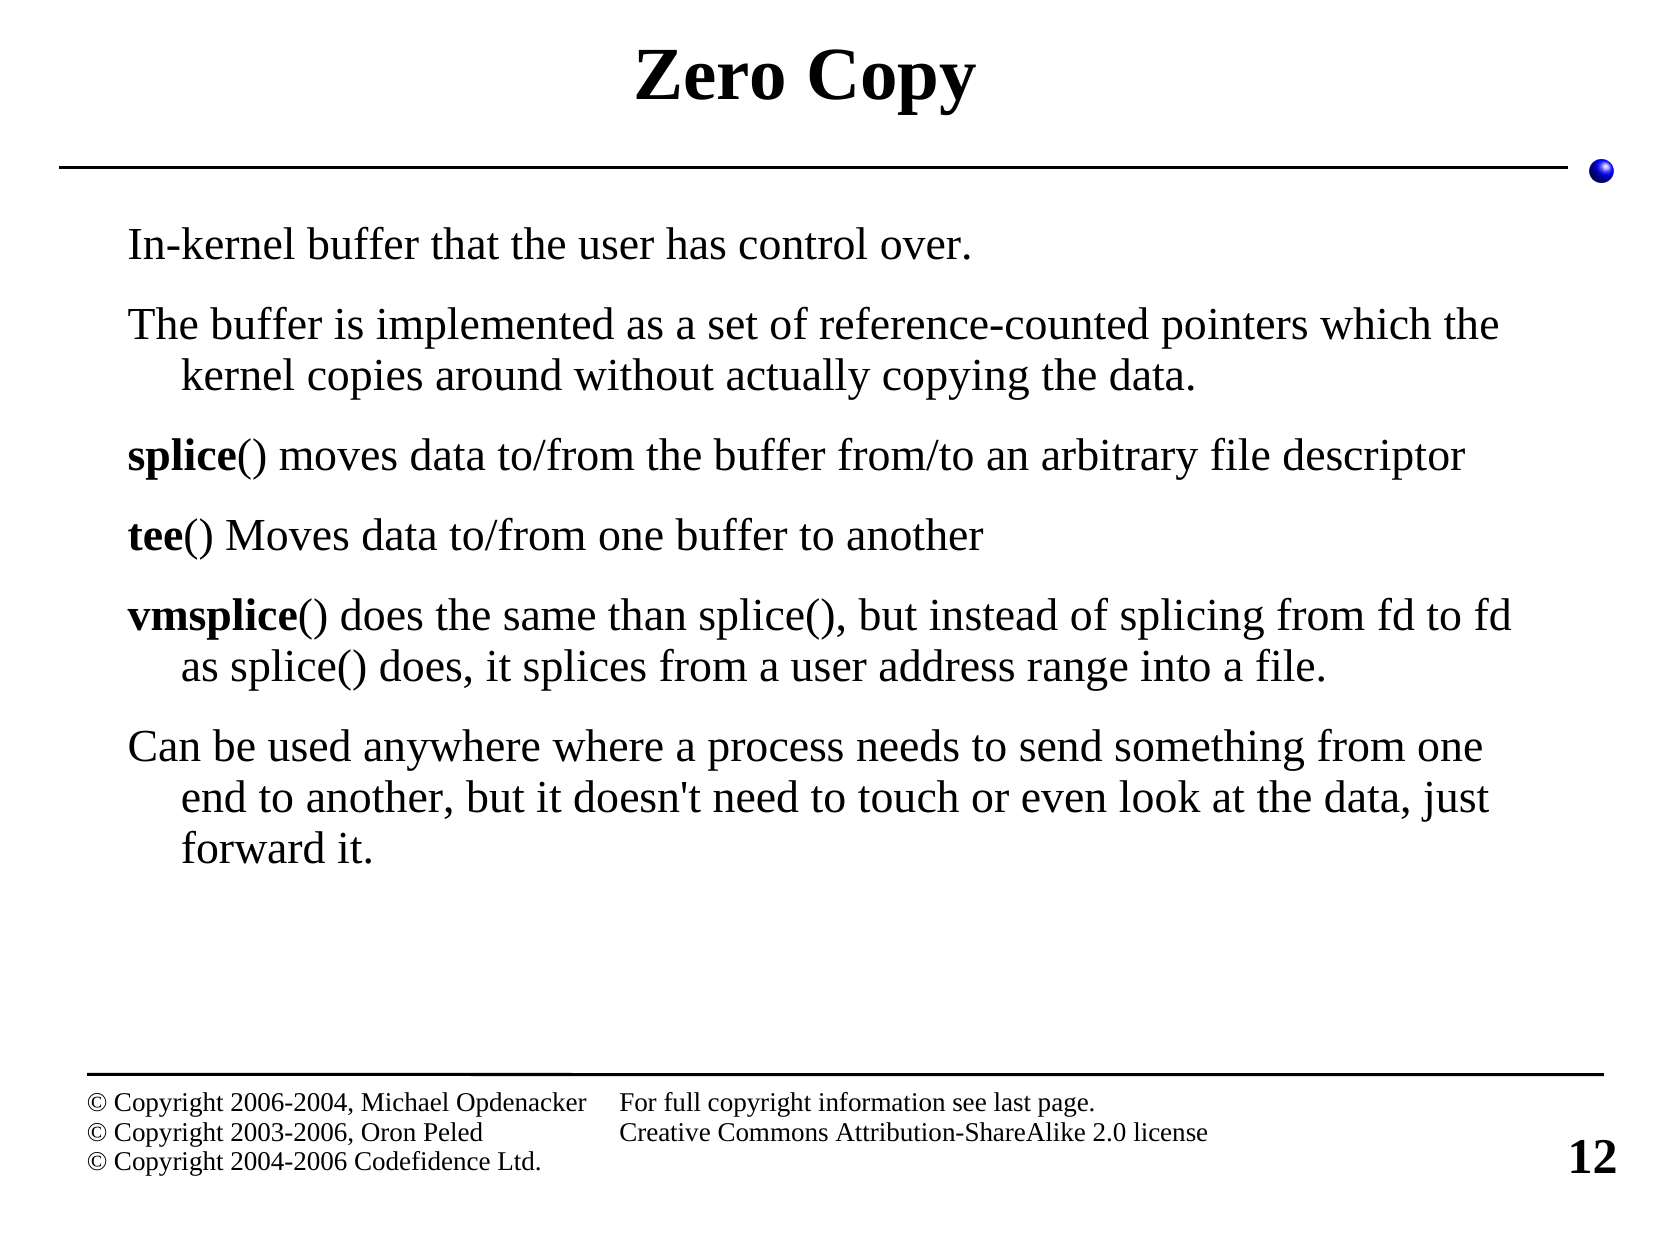

# Zero Copy
In-kernel buffer that the user has control over.
The buffer is implemented as a set of reference-counted pointers which the kernel copies around without actually copying the data.
splice() moves data to/from the buffer from/to an arbitrary file descriptor
tee() Moves data to/from one buffer to another
vmsplice() does the same than splice(), but instead of splicing from fd to fd as splice() does, it splices from a user address range into a file.
Can be used anywhere where a process needs to send something from one end to another, but it doesn't need to touch or even look at the data, just forward it.